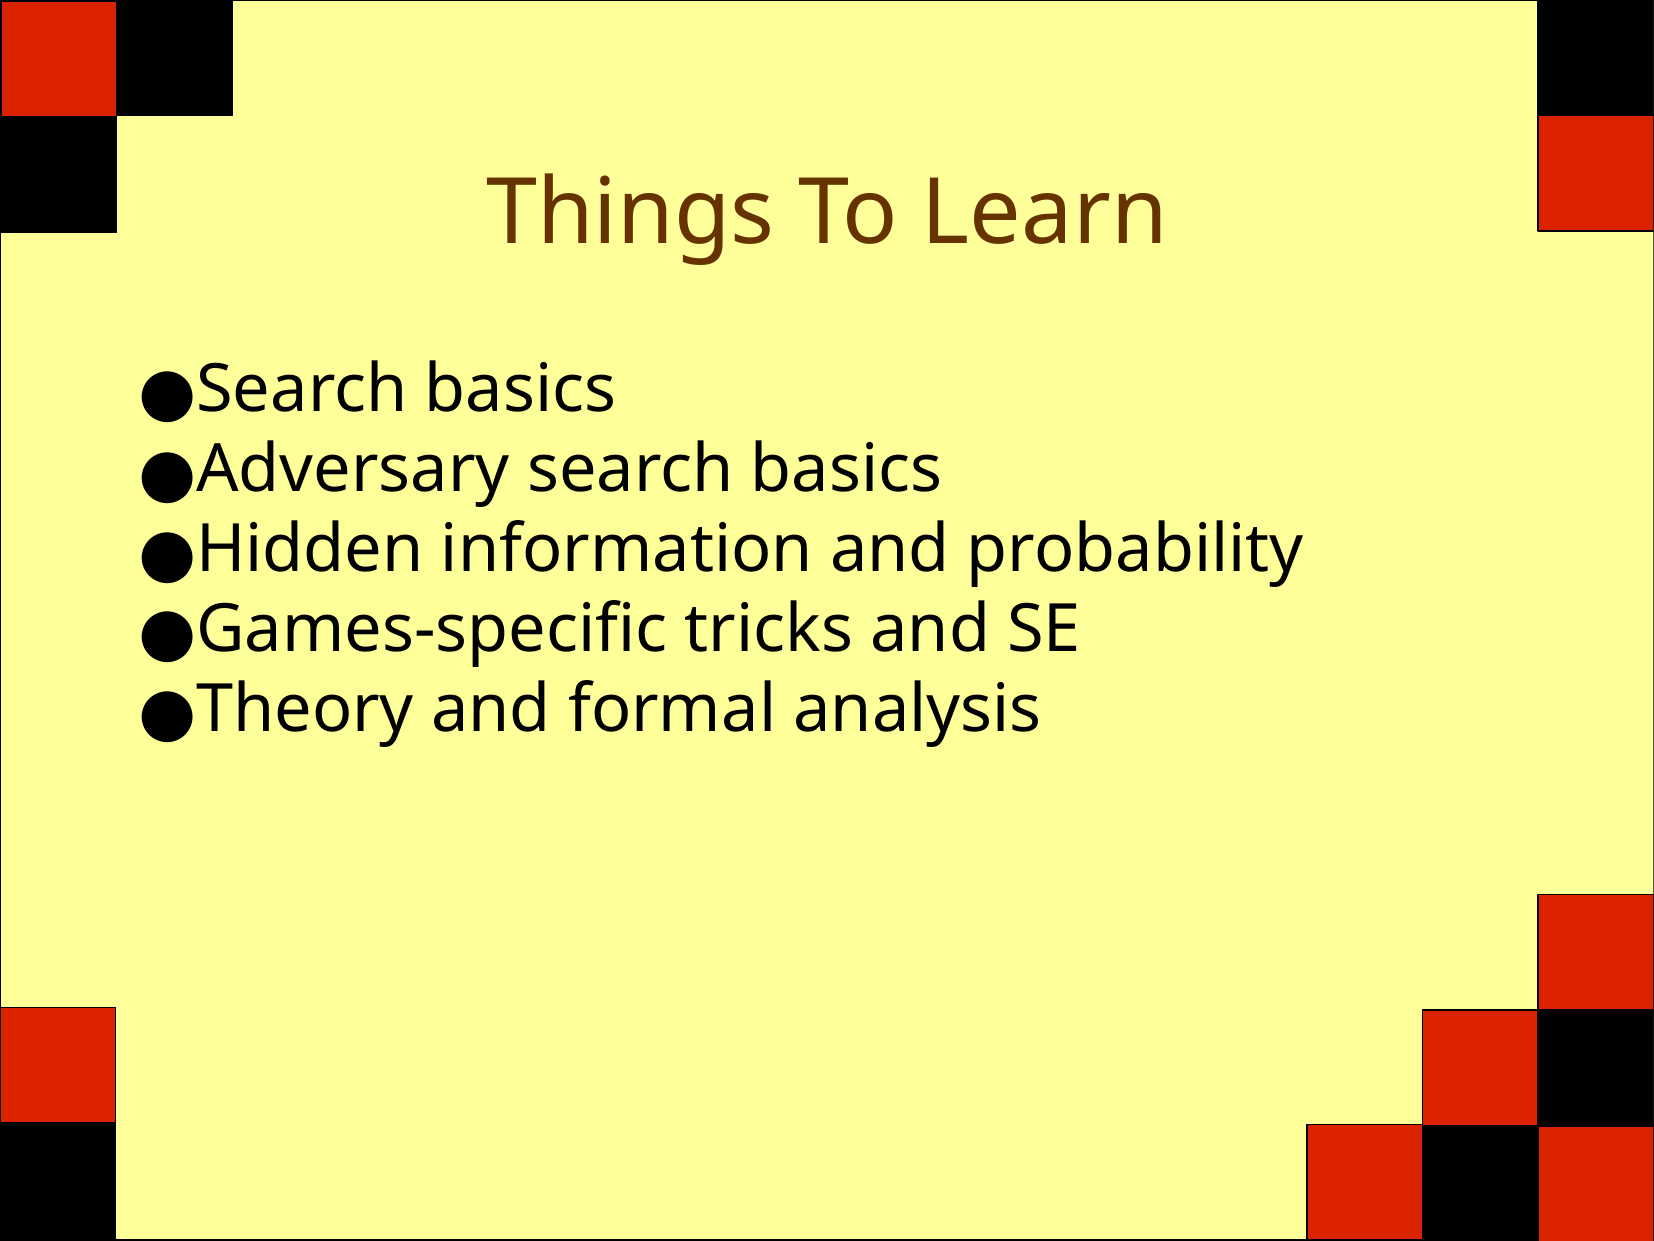

Things To Learn
Search basics
Adversary search basics
Hidden information and probability
Games-specific tricks and SE
Theory and formal analysis